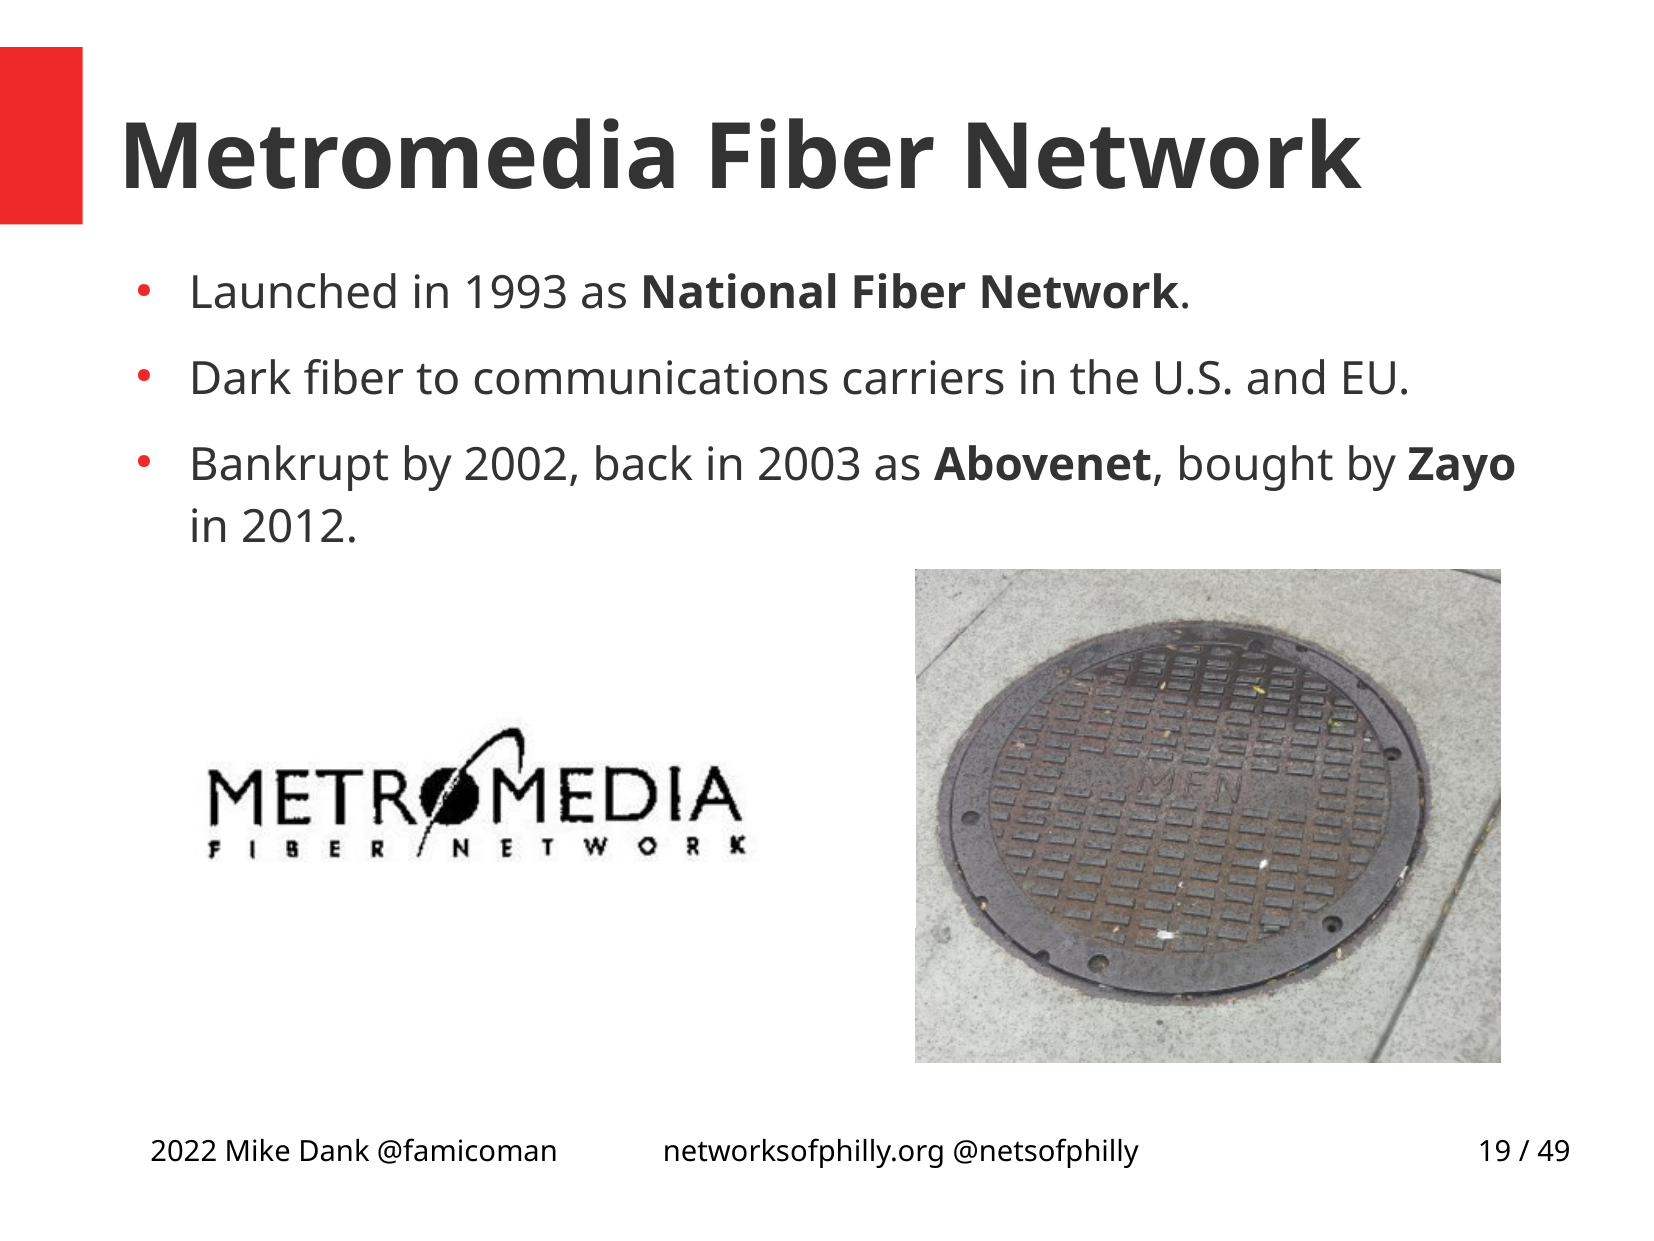

# Metromedia Fiber Network
Launched in 1993 as National Fiber Network.
Dark fiber to communications carriers in the U.S. and EU.
Bankrupt by 2002, back in 2003 as Abovenet, bought by Zayo in 2012.
2022 Mike Dank @famicoman networksofphilly.org @netsofphilly
19